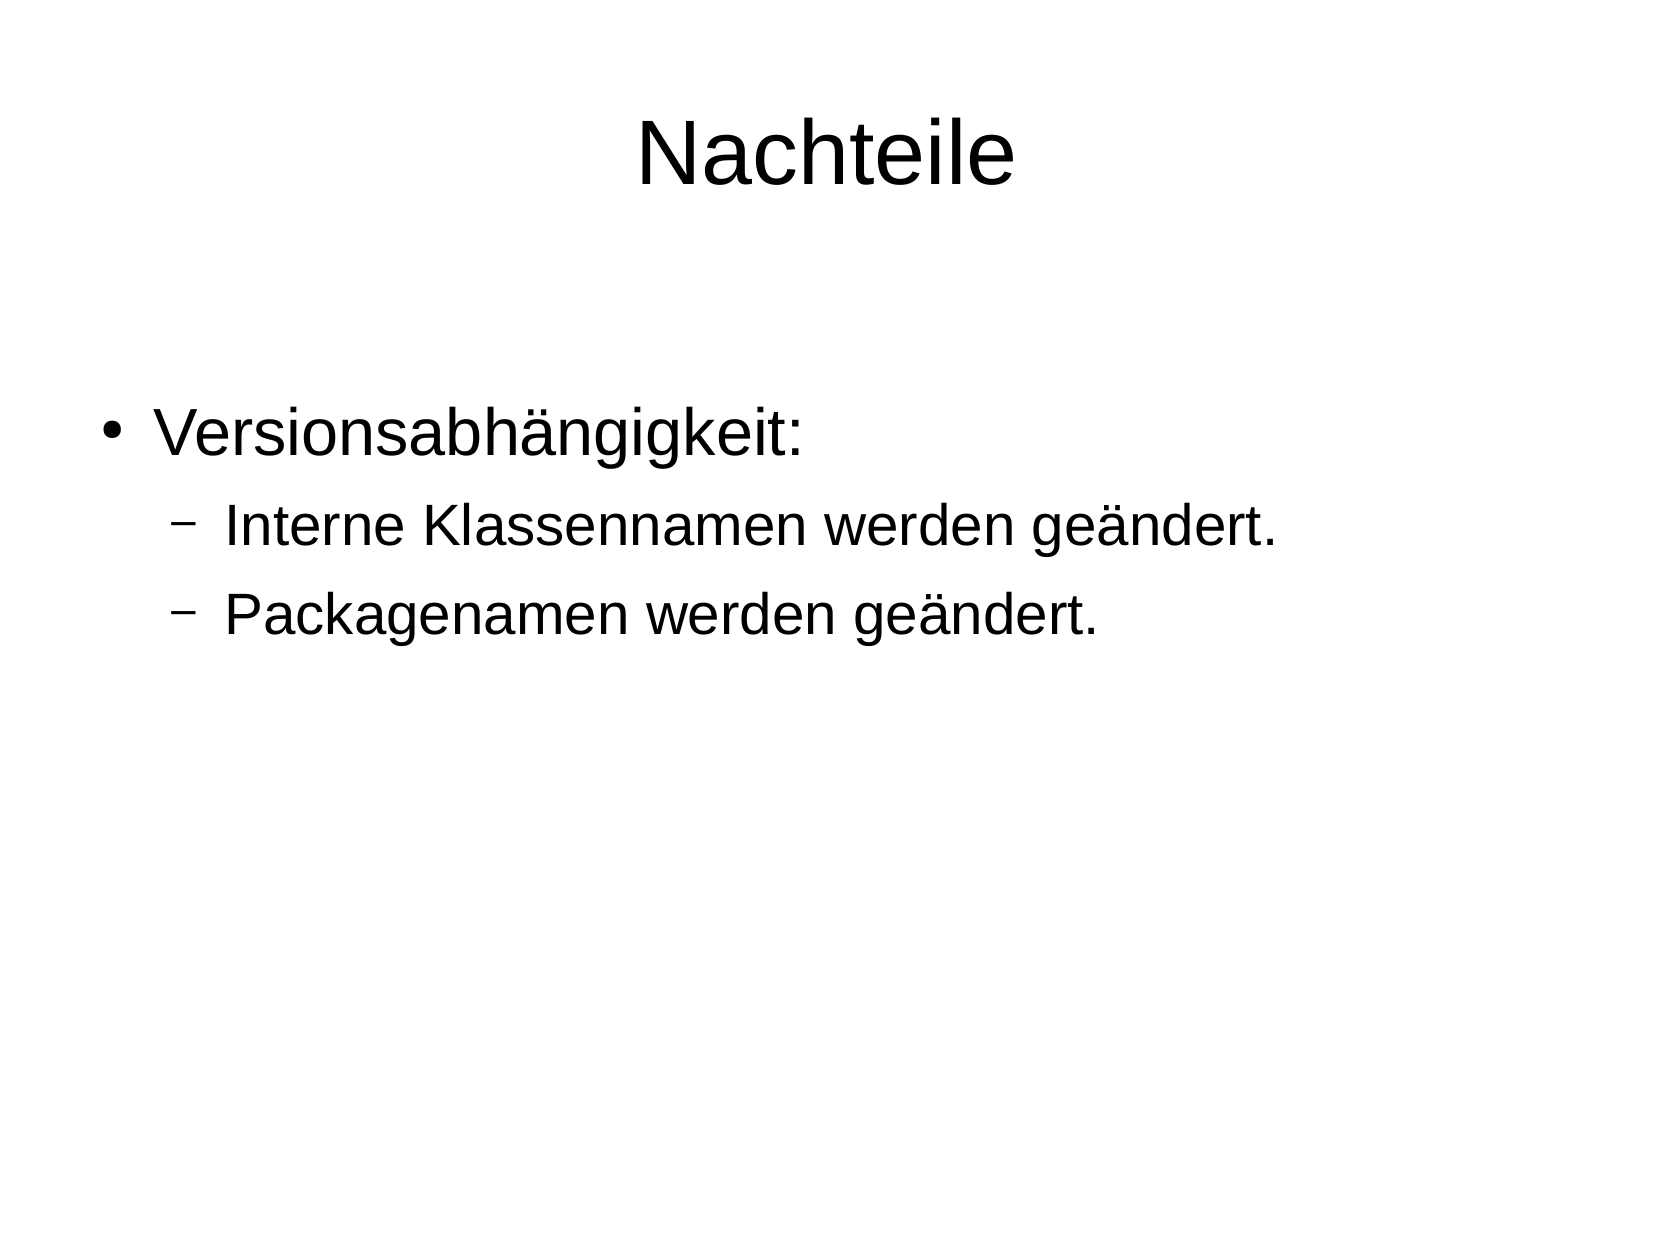

# Nachteile
Versionsabhängigkeit:
Interne Klassennamen werden geändert.
Packagenamen werden geändert.